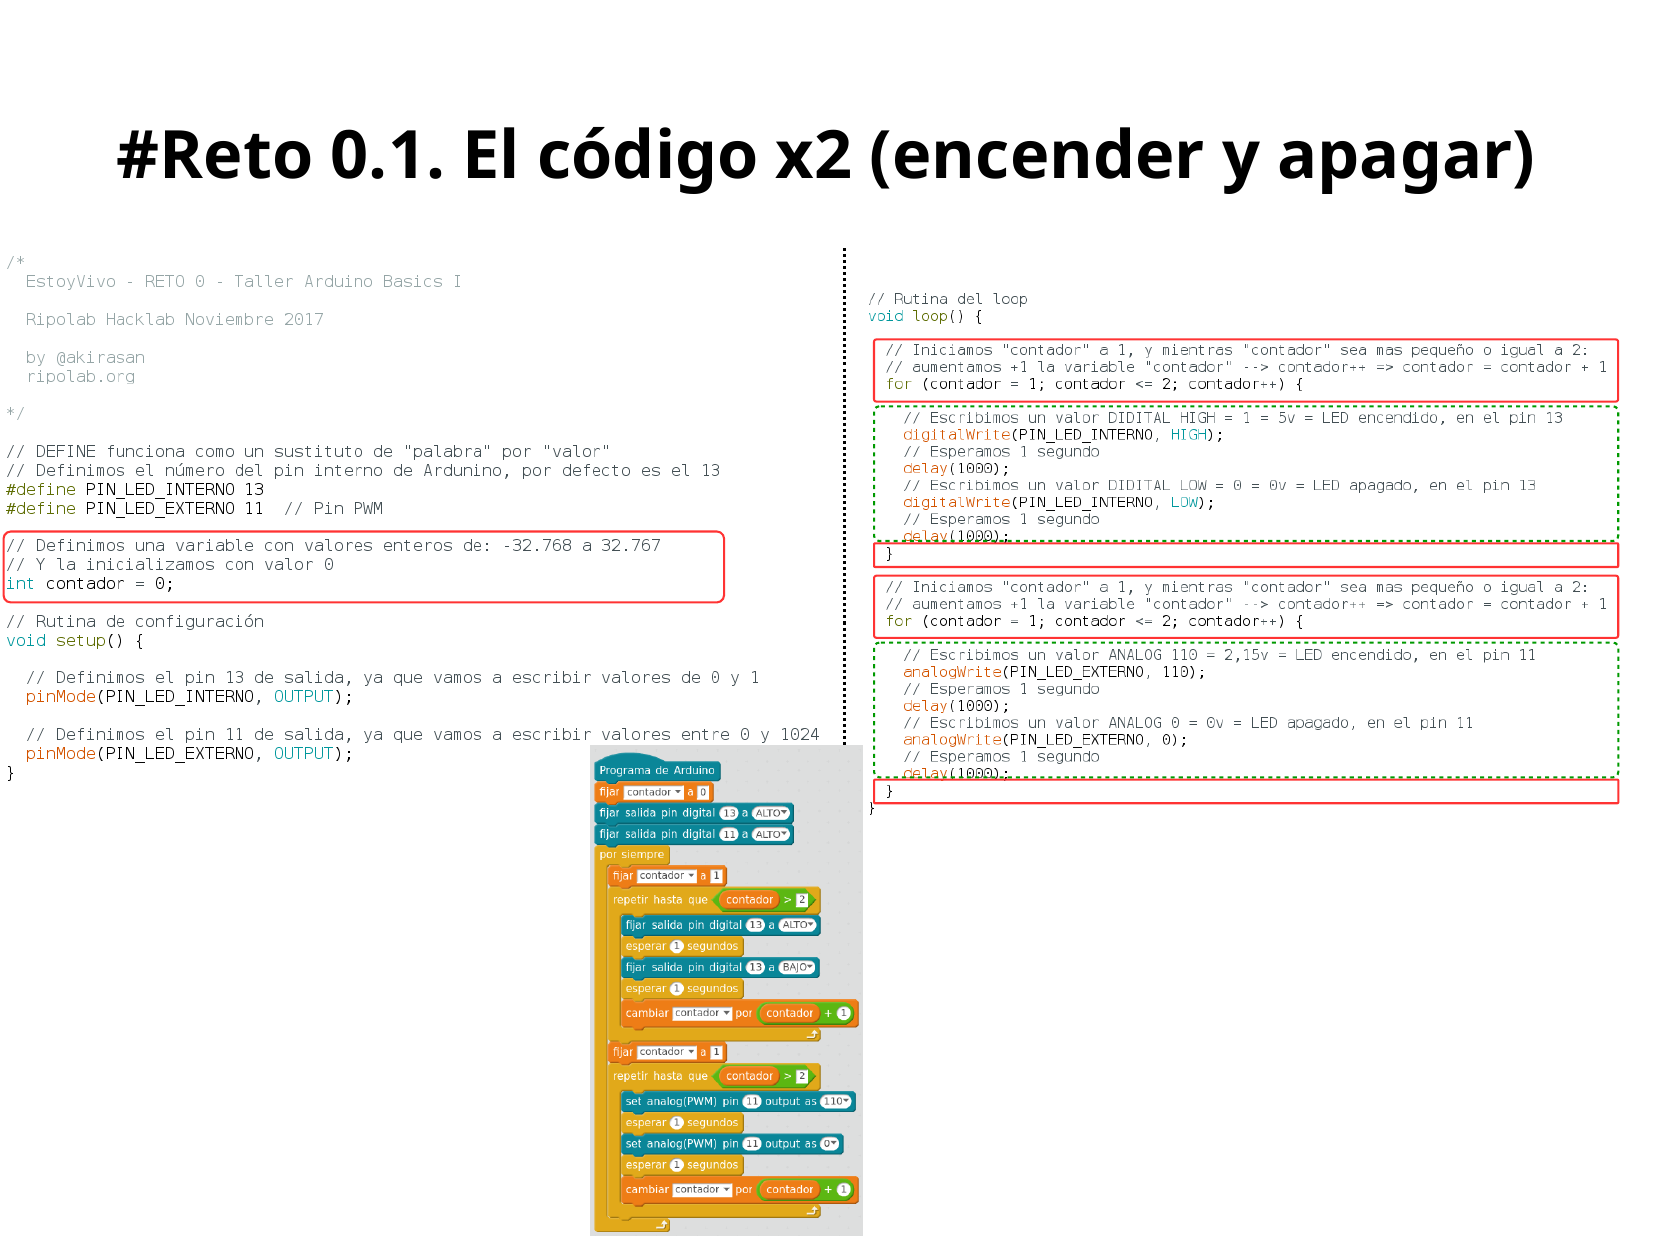

# #Reto 0.1. El código x2 (encender y apagar)